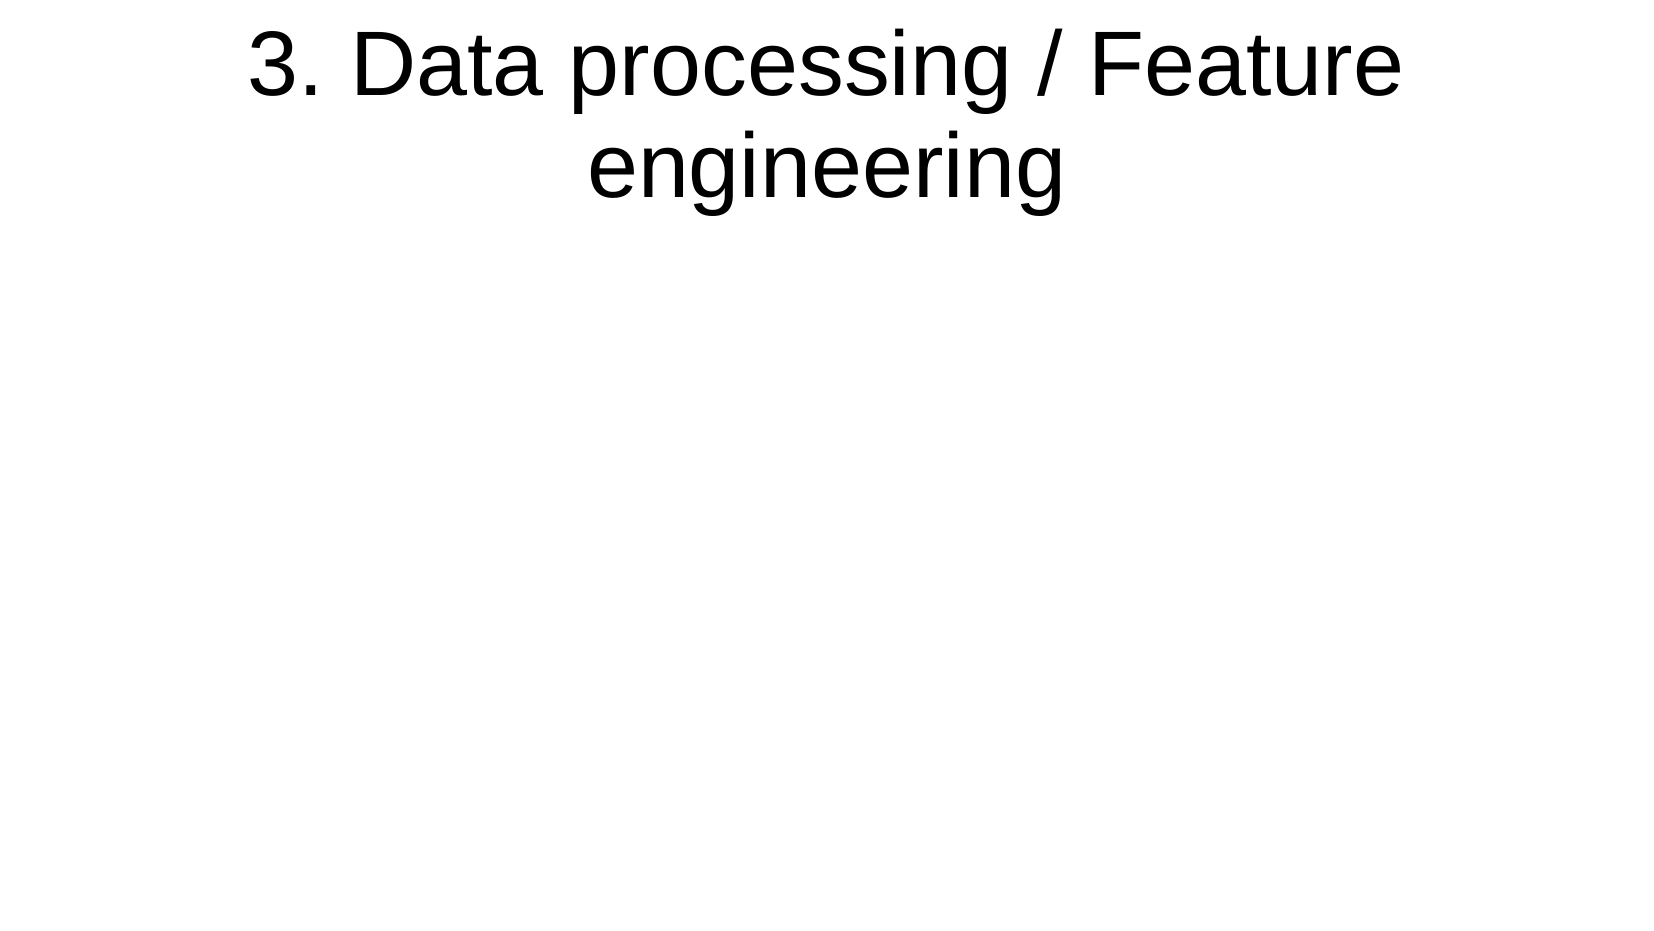

# 3. Data processing / Feature engineering